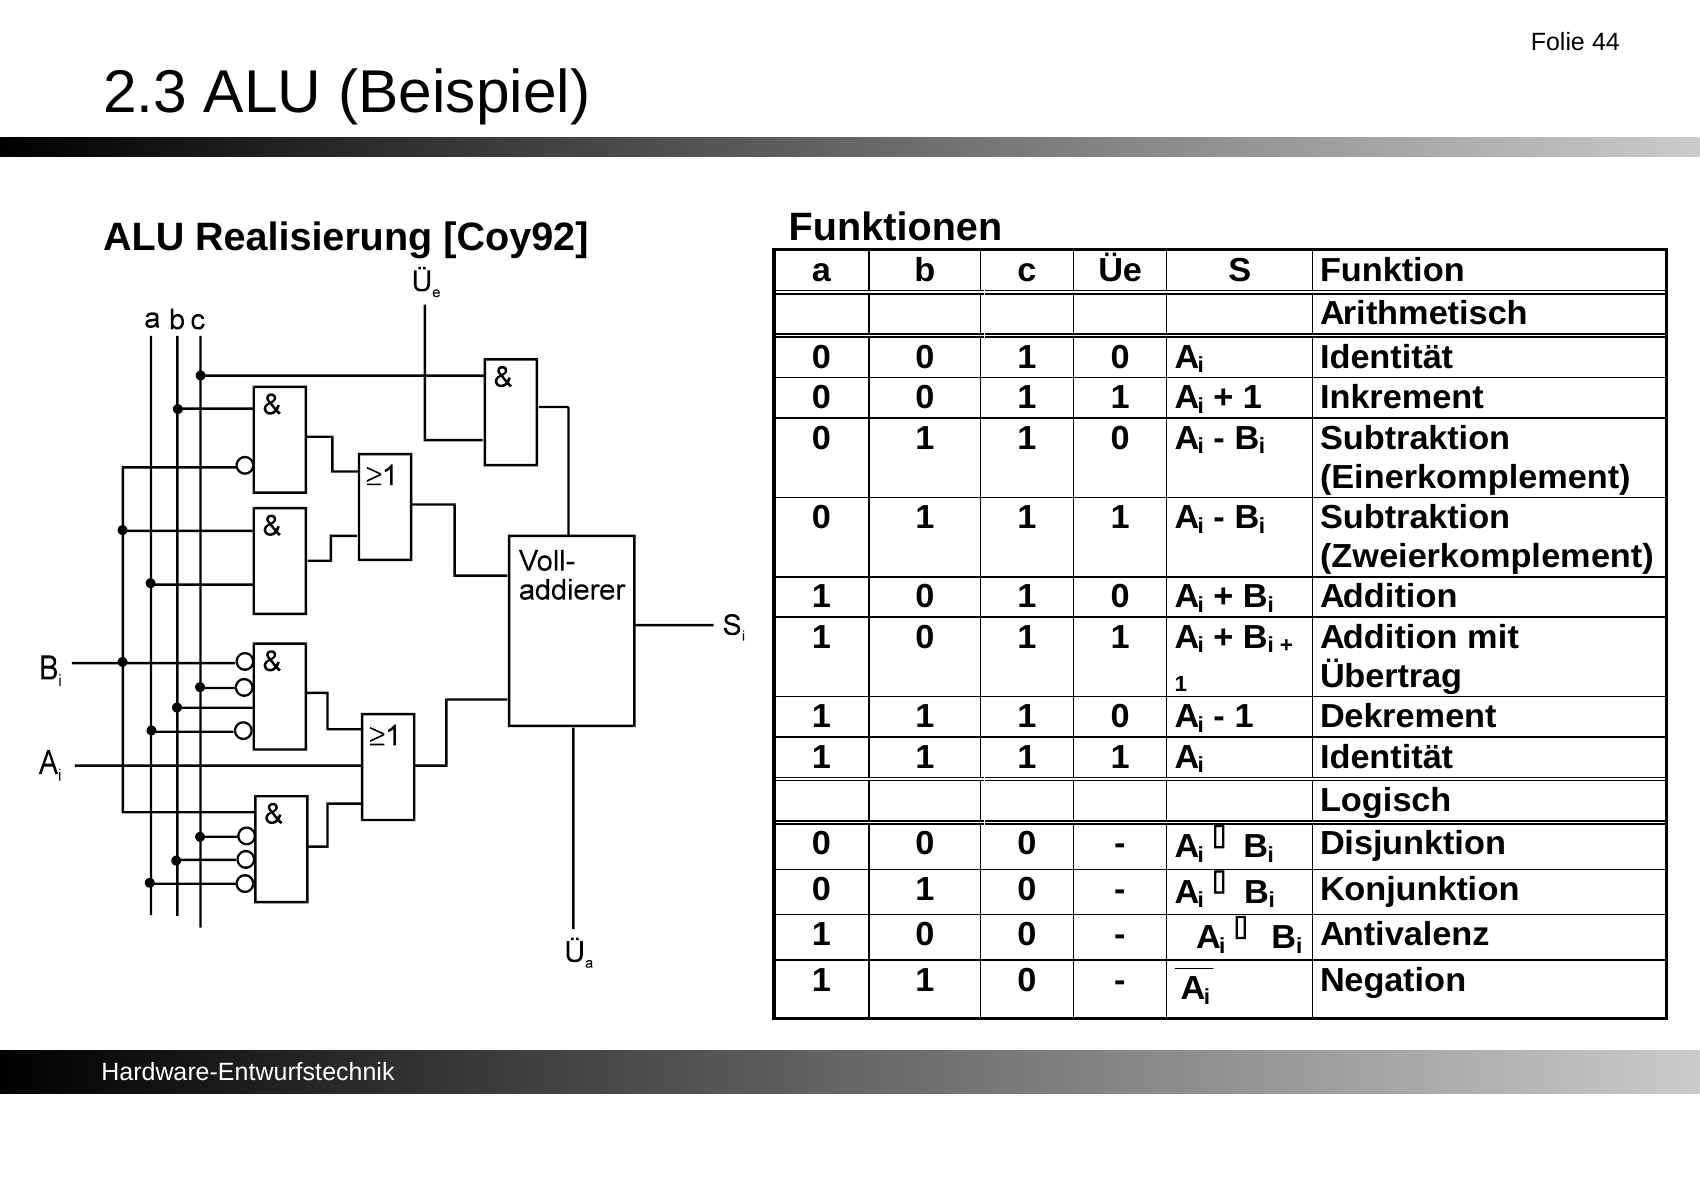

# 2.3 ALU (Beispiel)
Funktionen
ALU Realisierung [Coy92]